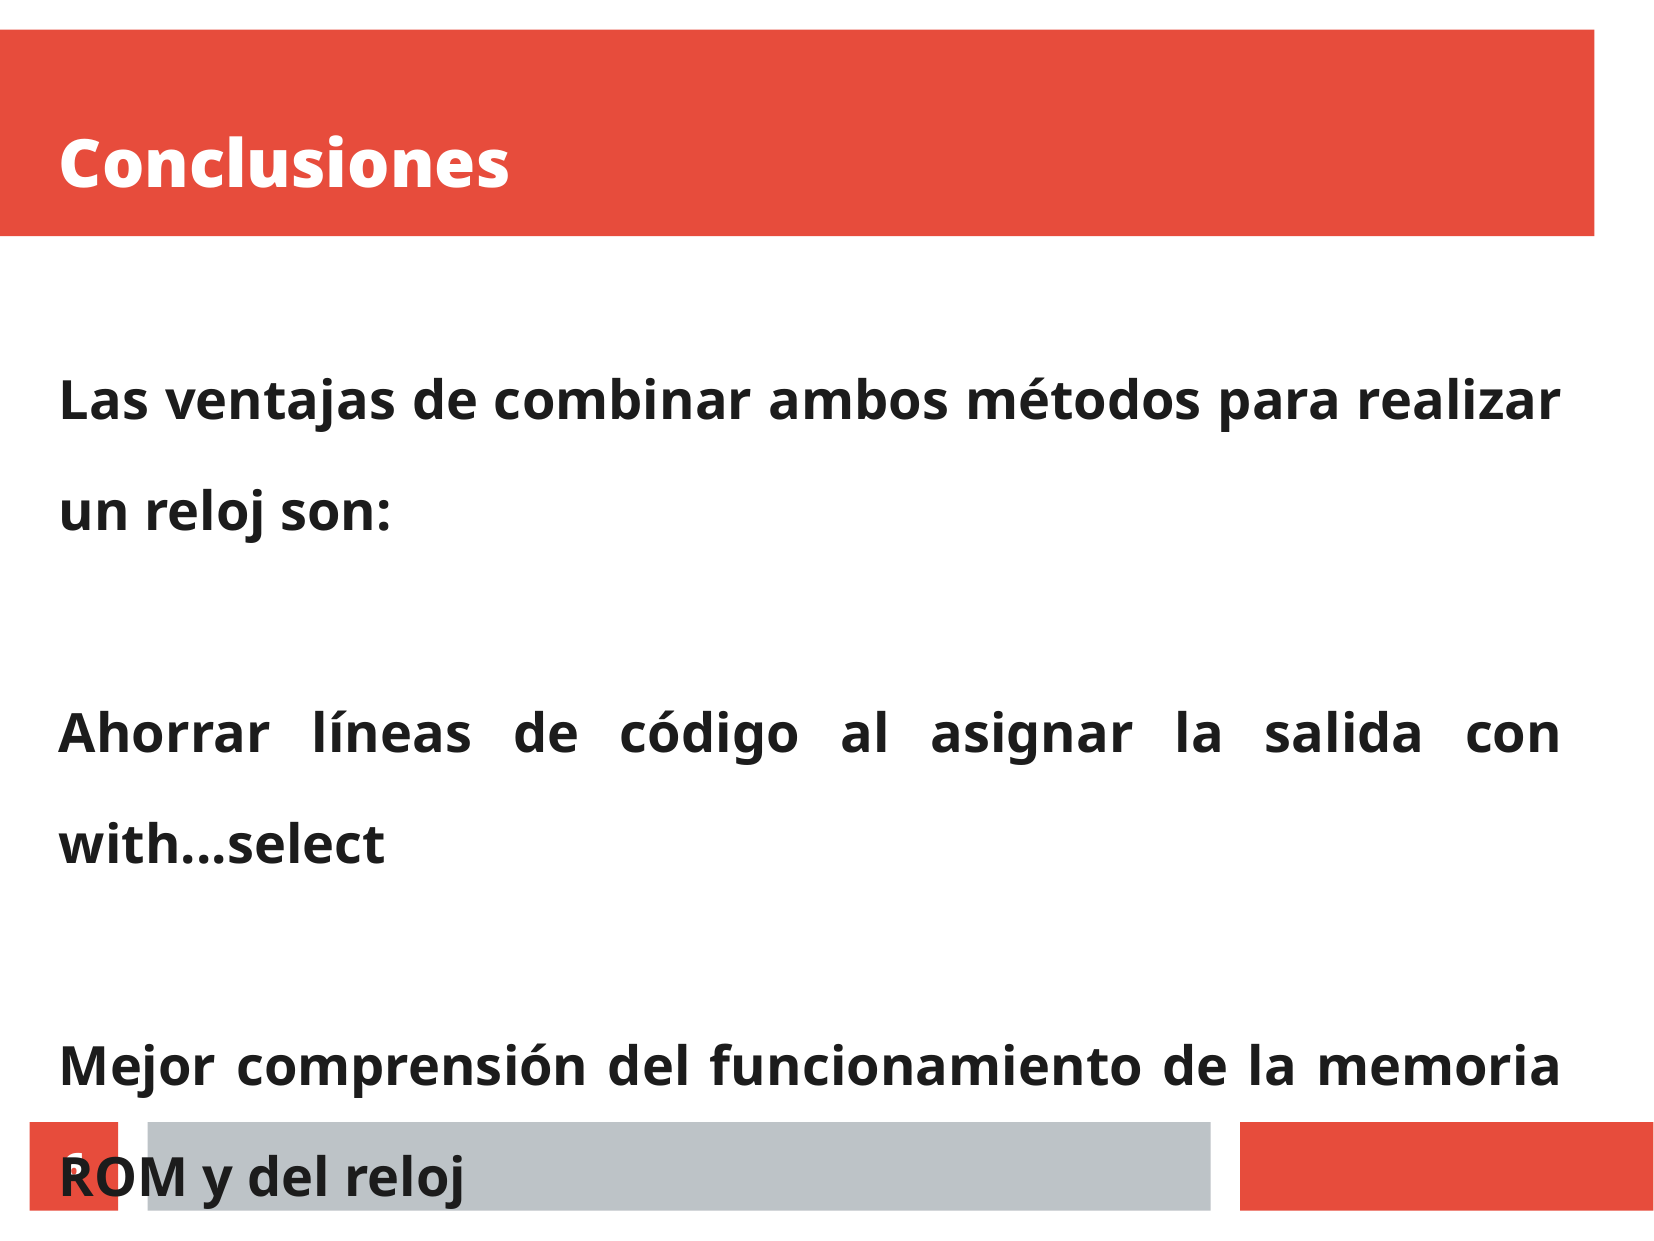

# Conclusiones
Las ventajas de combinar ambos métodos para realizar un reloj son:
Ahorrar líneas de código al asignar la salida con with...select
Mejor comprensión del funcionamiento de la memoria ROM y del reloj
6